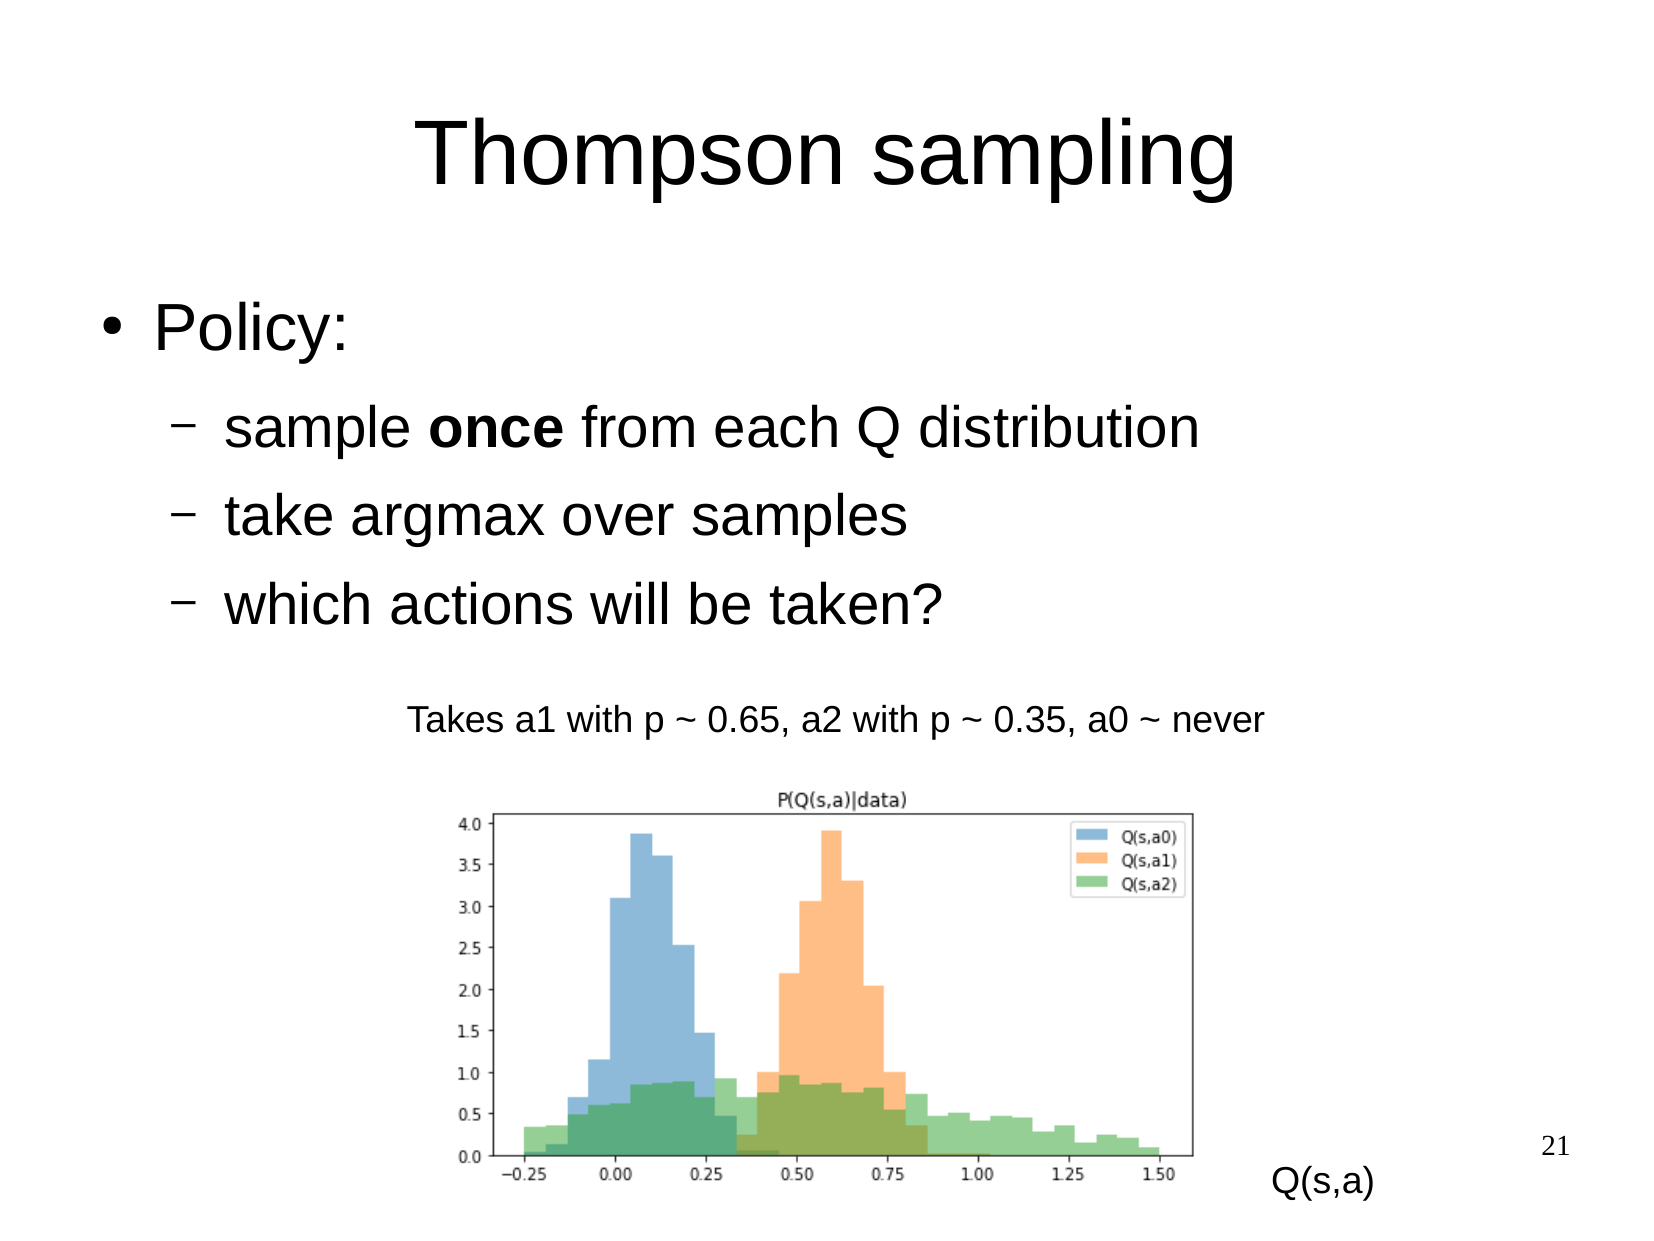

# Thompson sampling
Policy:
sample once from each Q distribution
take argmax over samples
which actions will be taken?
Takes a1 with p ~ 0.65, a2 with p ~ 0.35, a0 ~ never
21
Q(s,a)